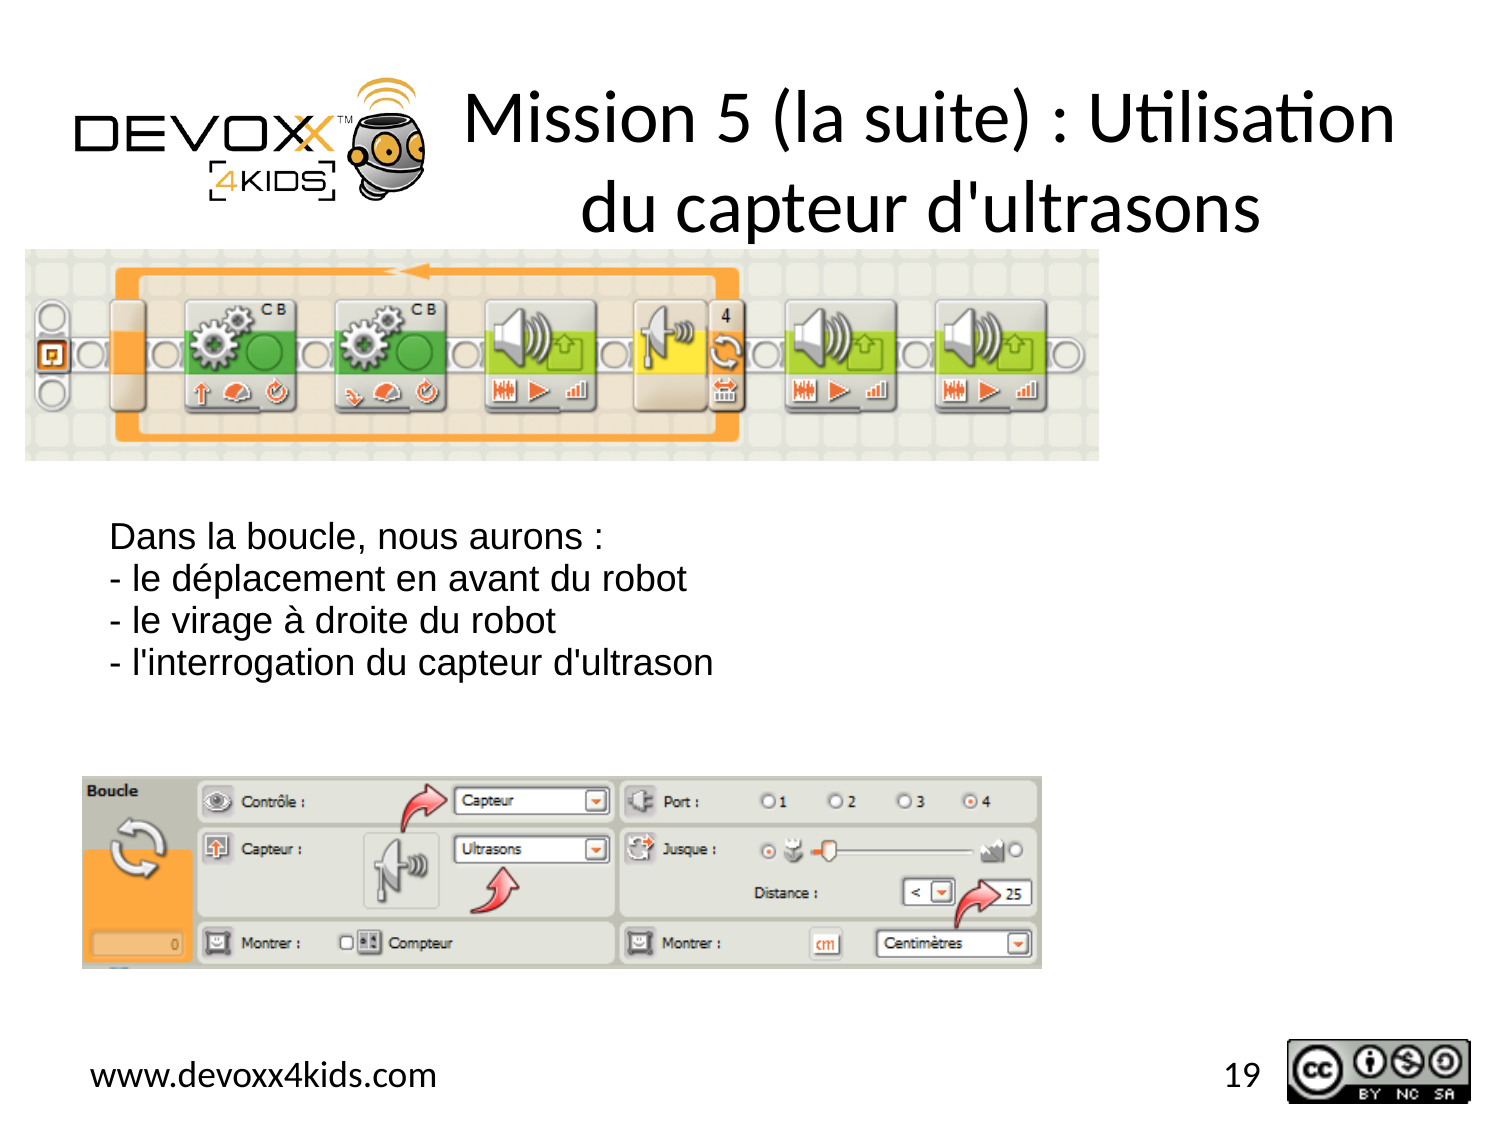

# Mission 5 (la suite) : Utilisation du capteur d'ultrasons
Dans la boucle, nous aurons :
- le déplacement en avant du robot
- le virage à droite du robot
- l'interrogation du capteur d'ultrason